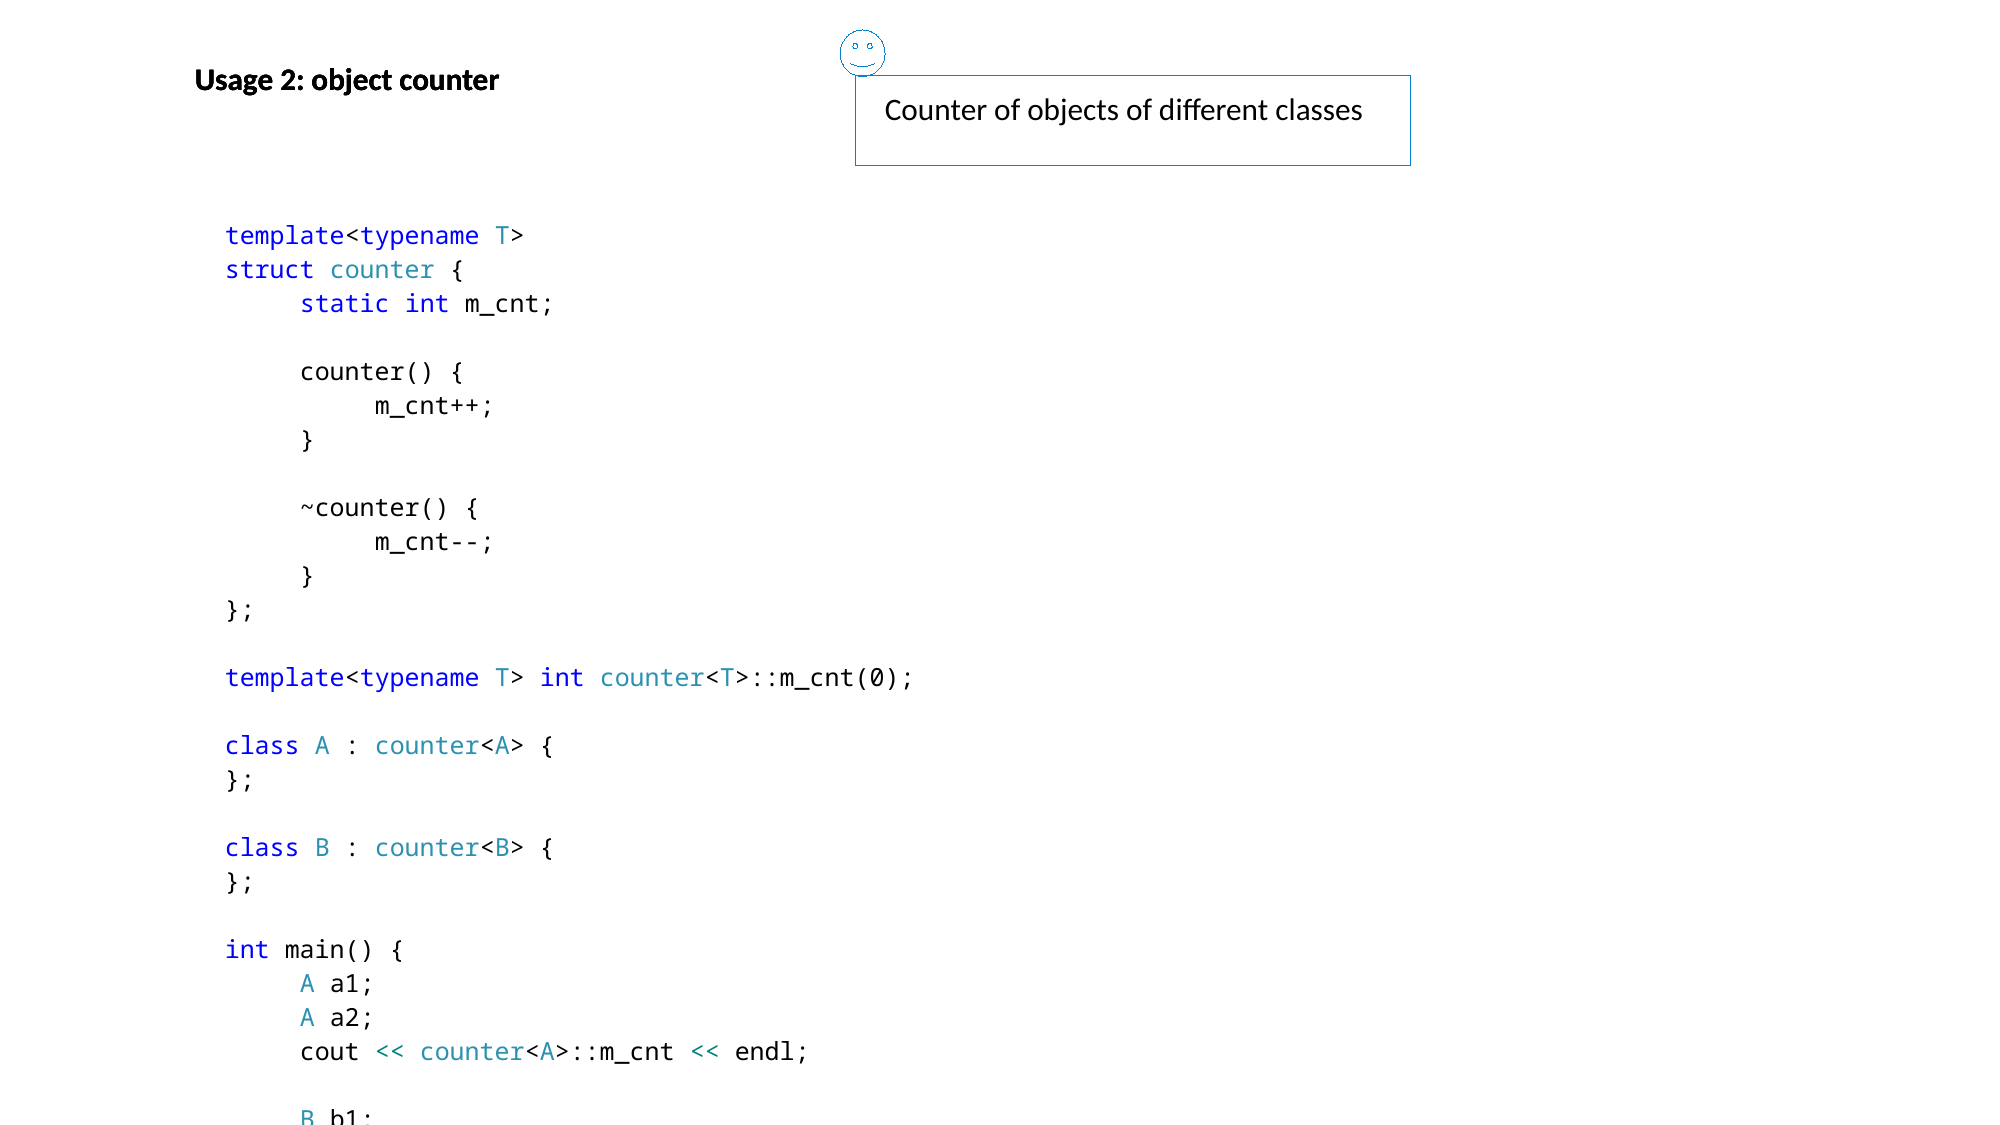

Usage 2: object counter
Usage 2: object counter
Usage 2: object counter
Counter of objects of different classes
template<typename T>
struct counter {
	static int m_cnt;
	counter() {
		m_cnt++;
	}
	~counter() {
		m_cnt--;
	}
};
template<typename T> int counter<T>::m_cnt(0);
class A : counter<A> {
};
class B : counter<B> {
};
int main() {
	A a1;
	A a2;
	cout << counter<A>::m_cnt << endl;
	B b1;
	cout << counter<B>::m_cnt << endl;
}